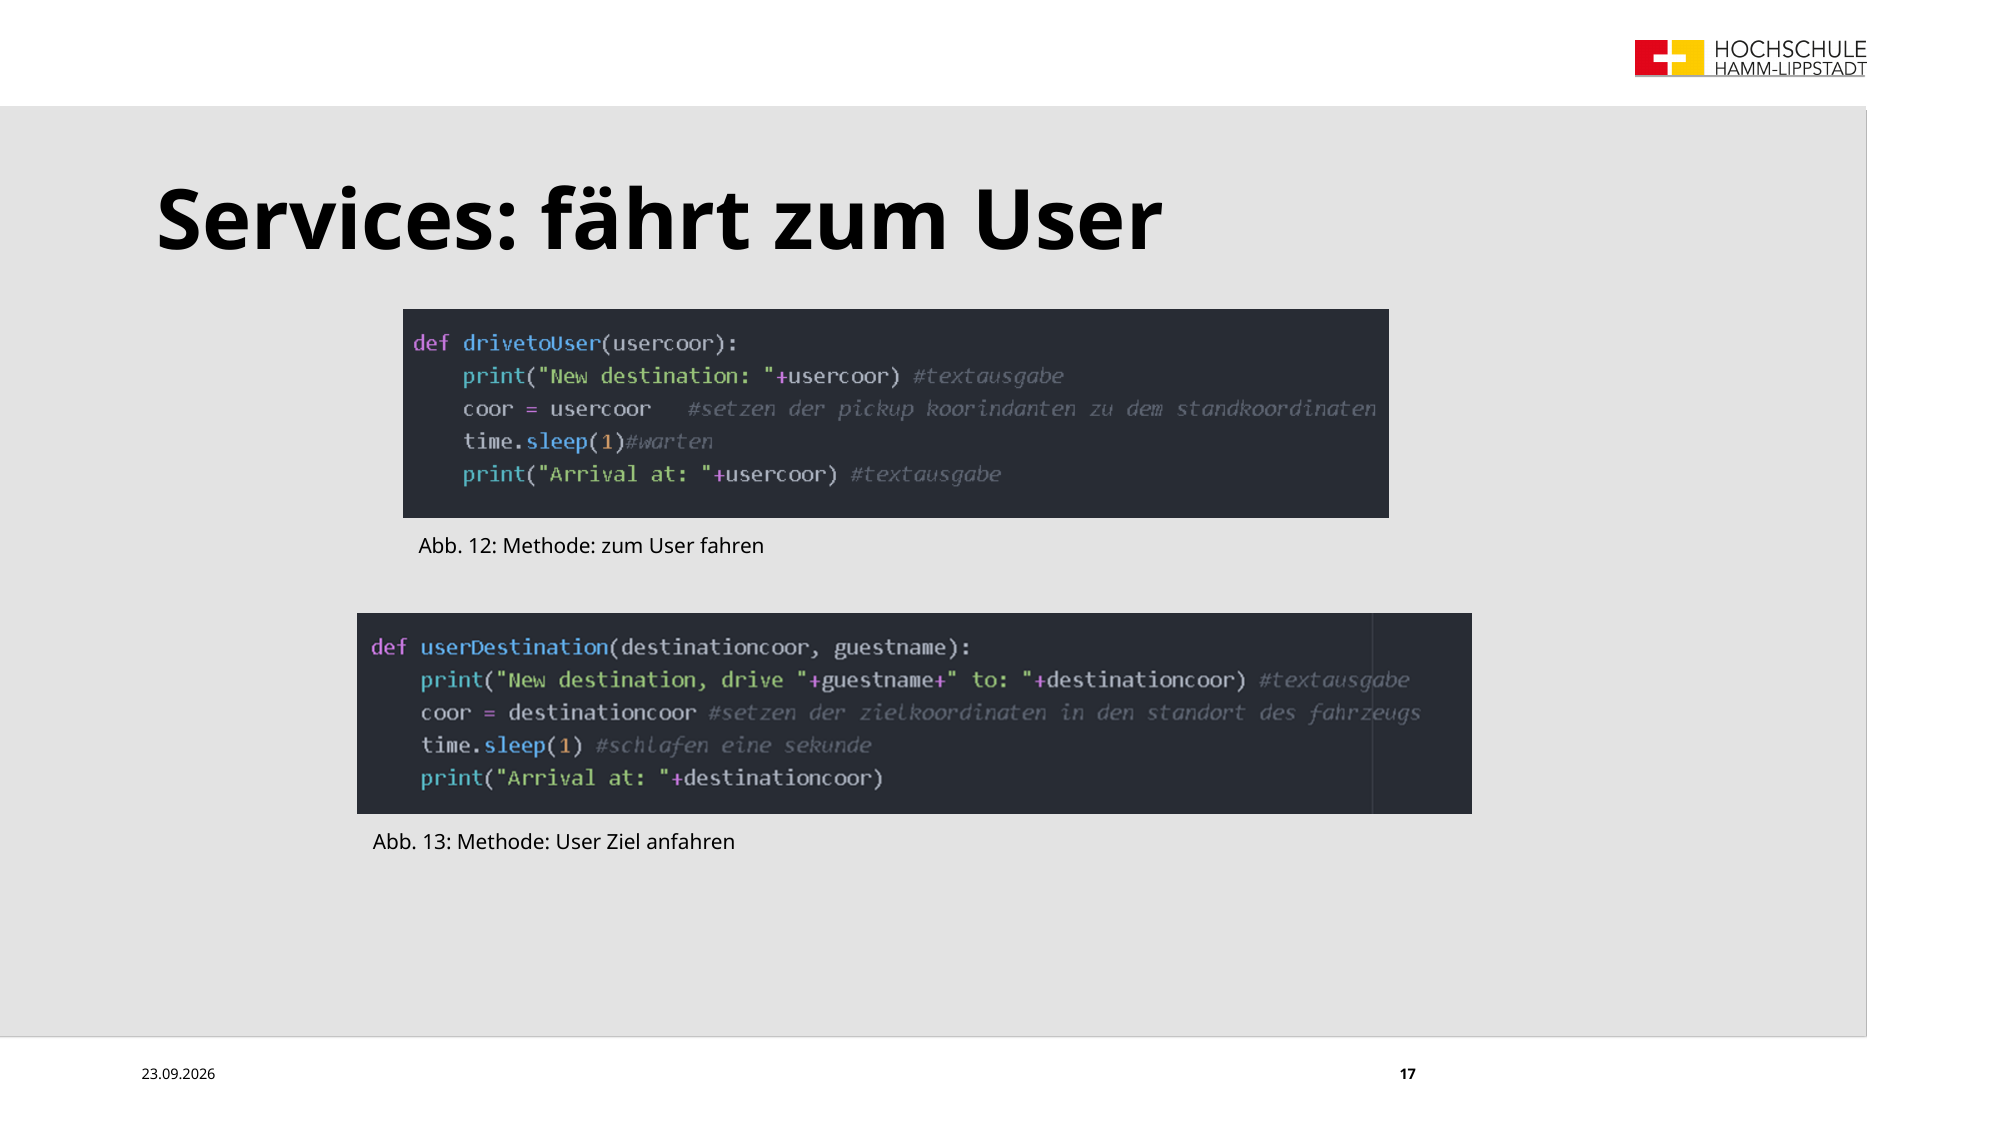

# Services: fährt zum User
Abb. 12: Methode: zum User fahren
Abb. 13: Methode: User Ziel anfahren
17